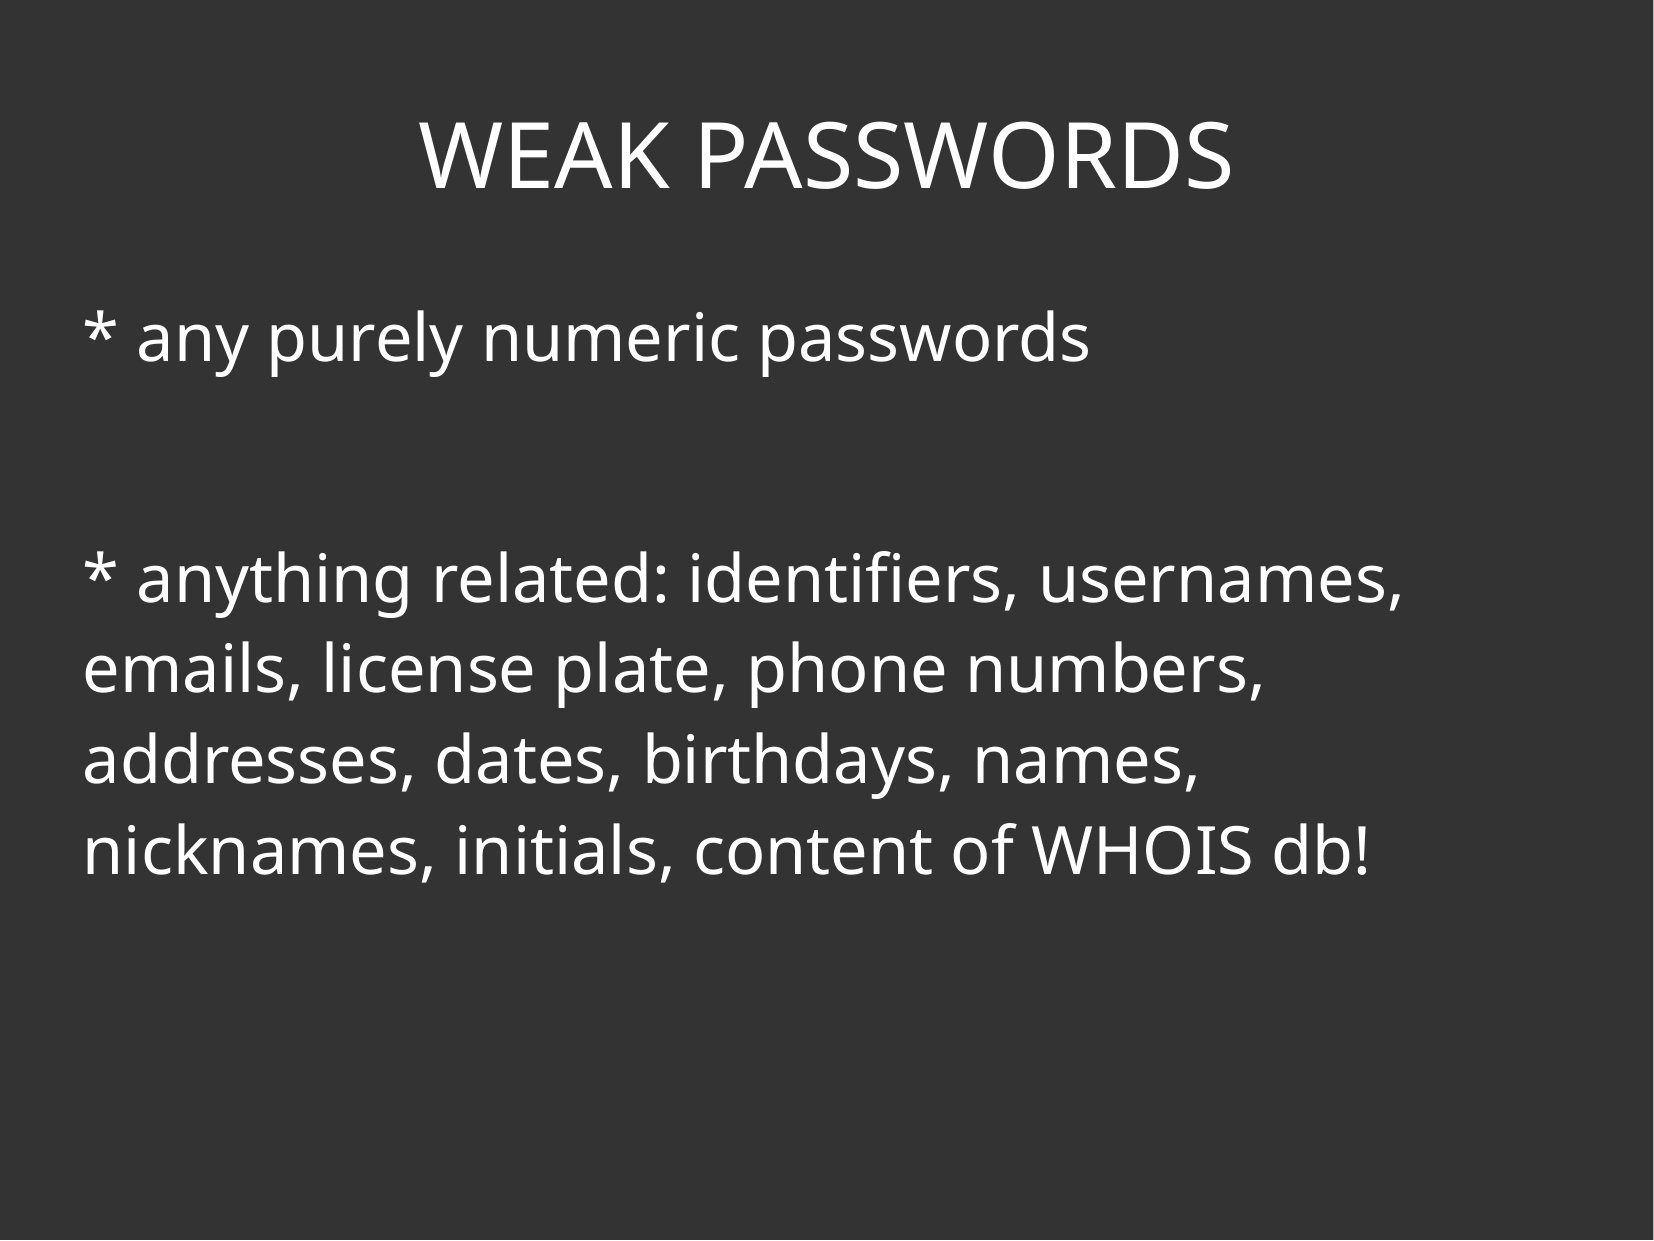

# WEAK PASSWORDS
* any purely numeric passwords
* anything related: identifiers, usernames, emails, license plate, phone numbers, addresses, dates, birthdays, names, nicknames, initials, content of WHOIS db!